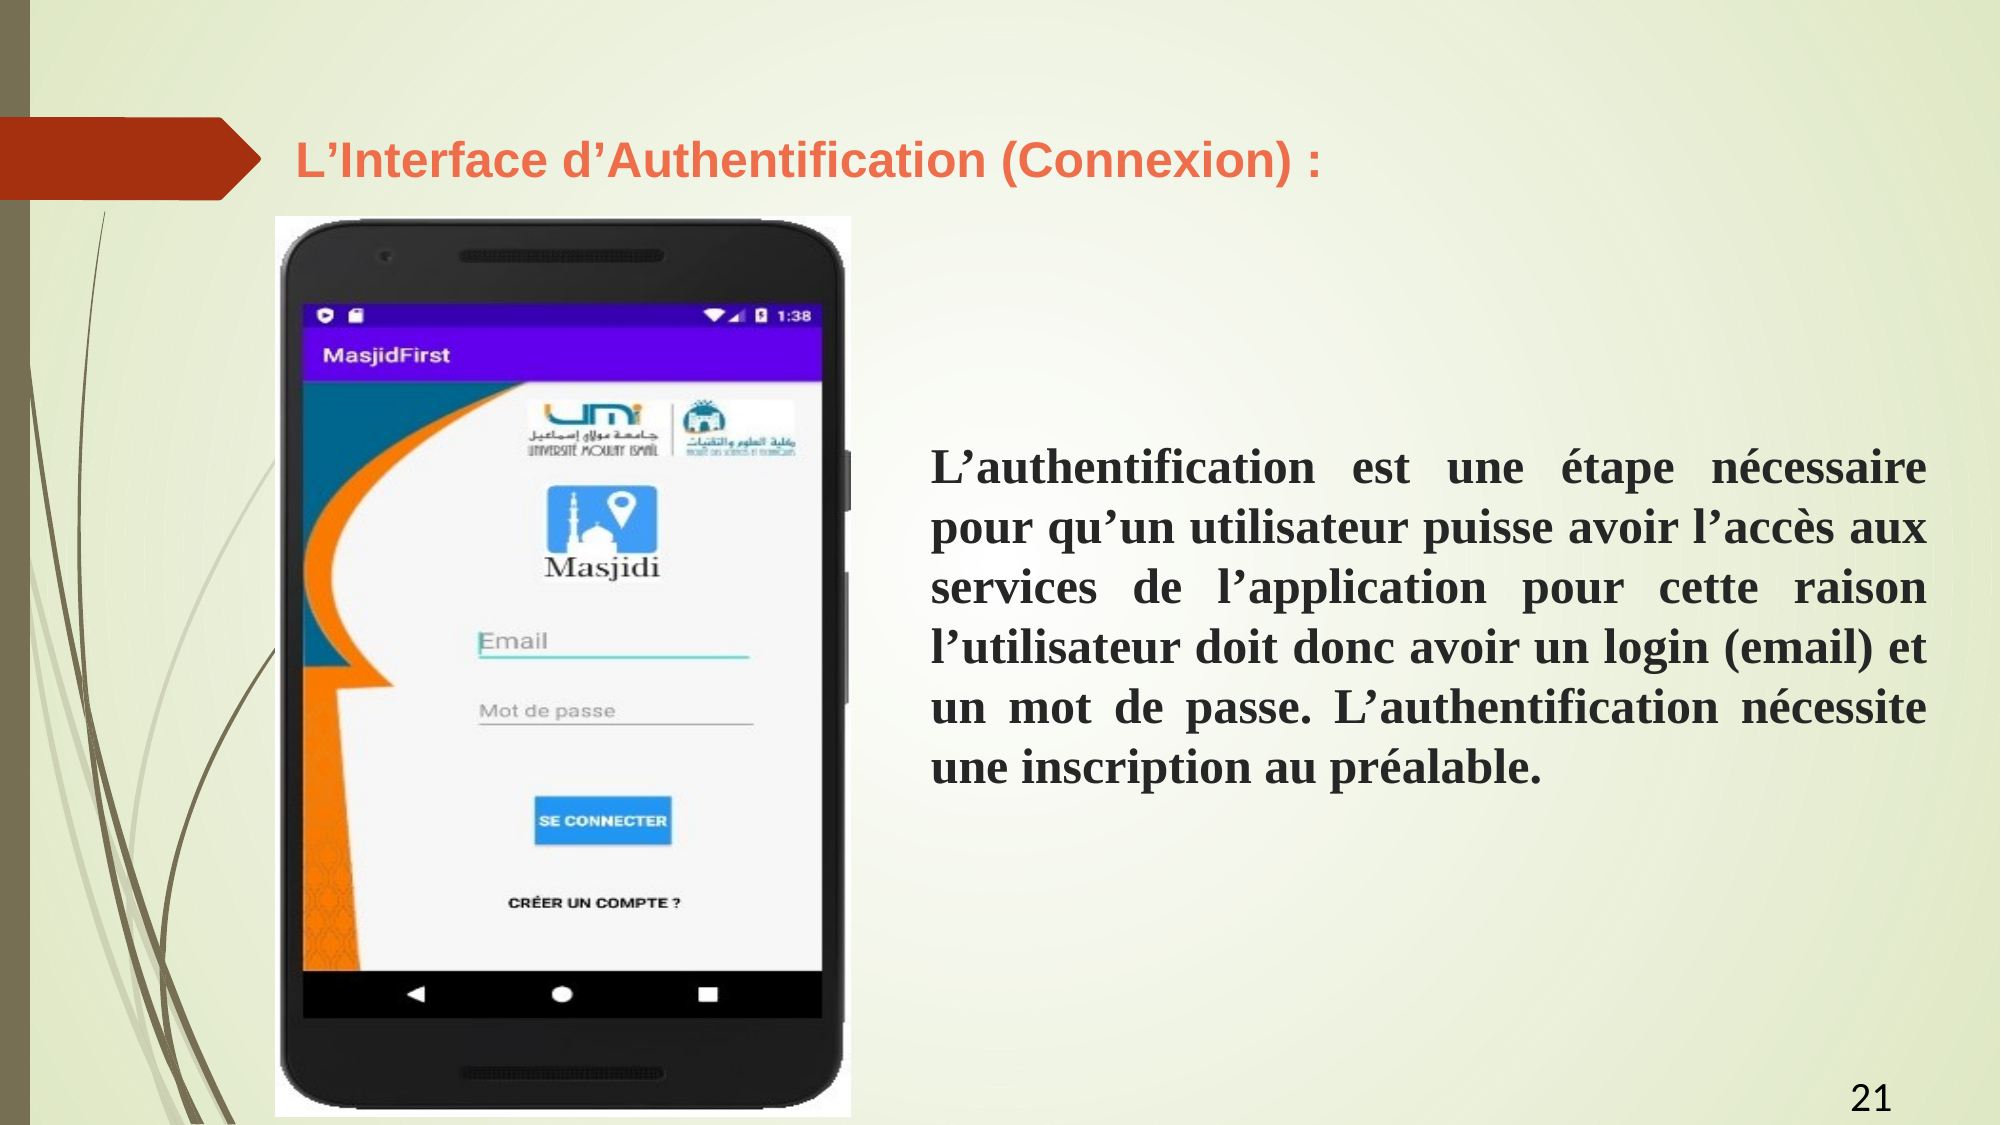

L’Interface d’Authentification (Connexion) :
# L’authentification est une étape nécessaire pour qu’un utilisateur puisse avoir l’accès aux services de l’application pour cette raison l’utilisateur doit donc avoir un login (email) et un mot de passe. L’authentification nécessite une inscription au préalable.
21